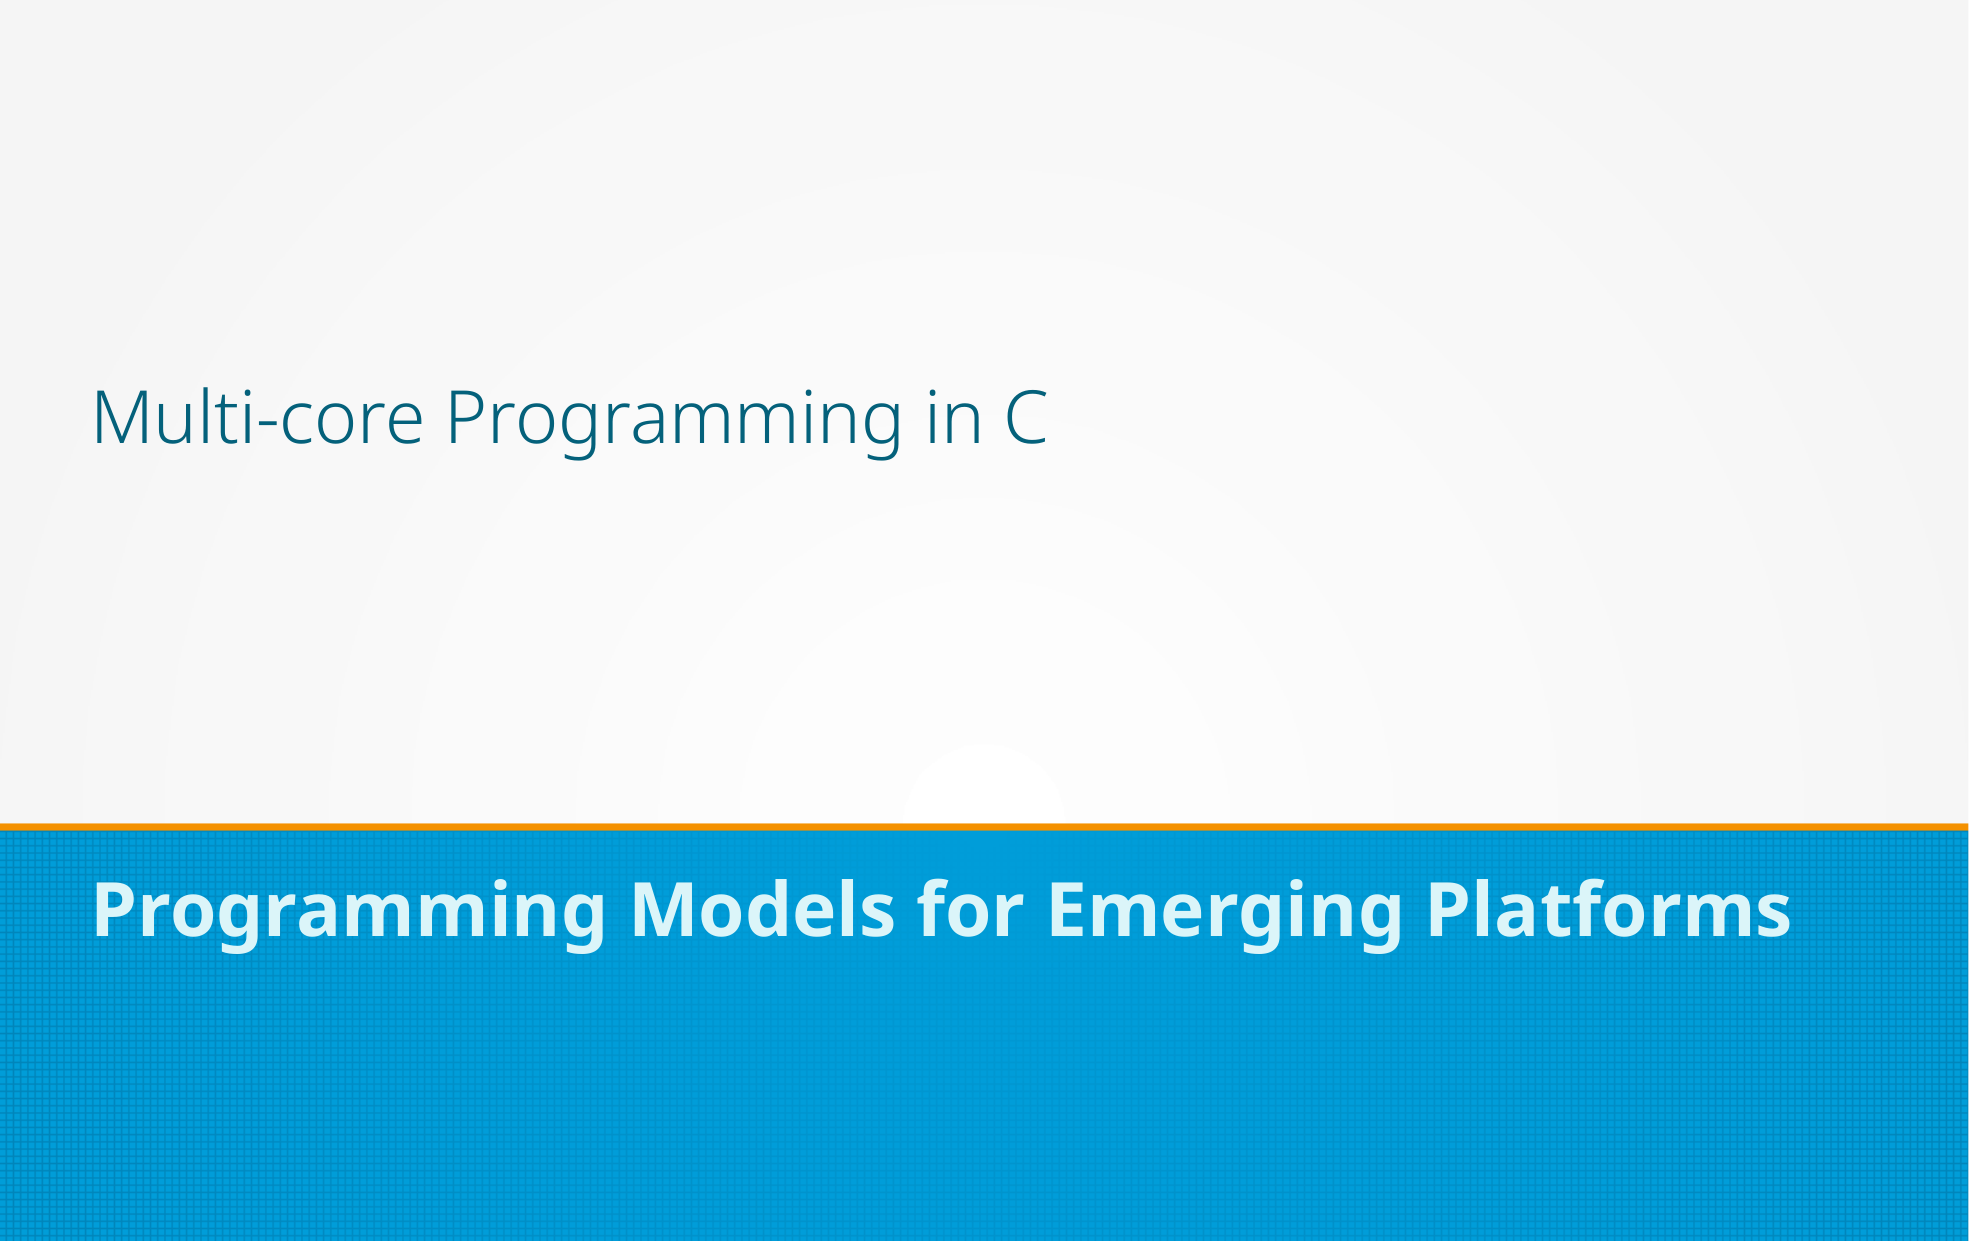

# Multi-core Programming in C
Programming Models for Emerging Platforms